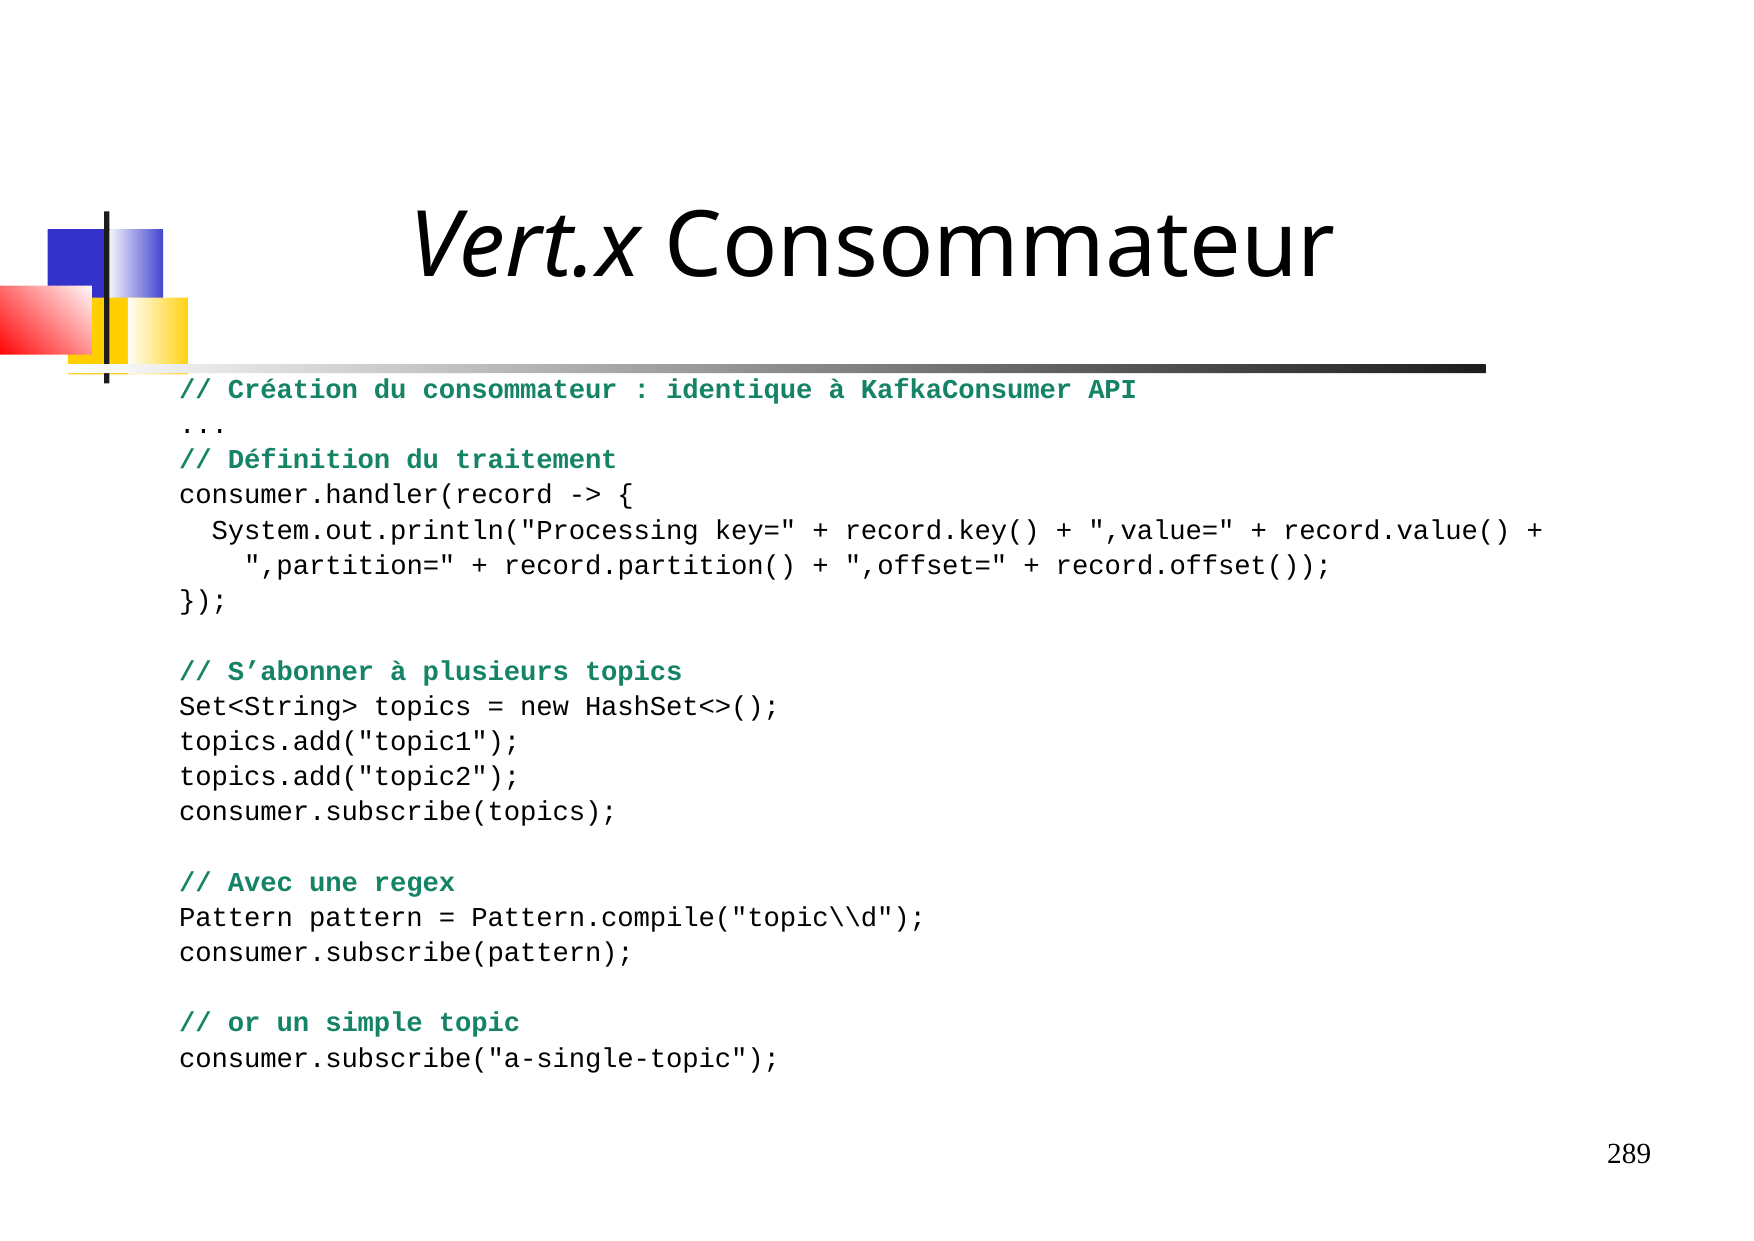

# Vert.x Consommateur
// Création du consommateur : identique à KafkaConsumer API
...
// Définition du traitement
consumer.handler(record -> {
 System.out.println("Processing key=" + record.key() + ",value=" + record.value() +
 ",partition=" + record.partition() + ",offset=" + record.offset());
});
// S’abonner à plusieurs topics
Set<String> topics = new HashSet<>();
topics.add("topic1");
topics.add("topic2");
consumer.subscribe(topics);
// Avec une regex
Pattern pattern = Pattern.compile("topic\\d");
consumer.subscribe(pattern);
// or un simple topic
consumer.subscribe("a-single-topic");